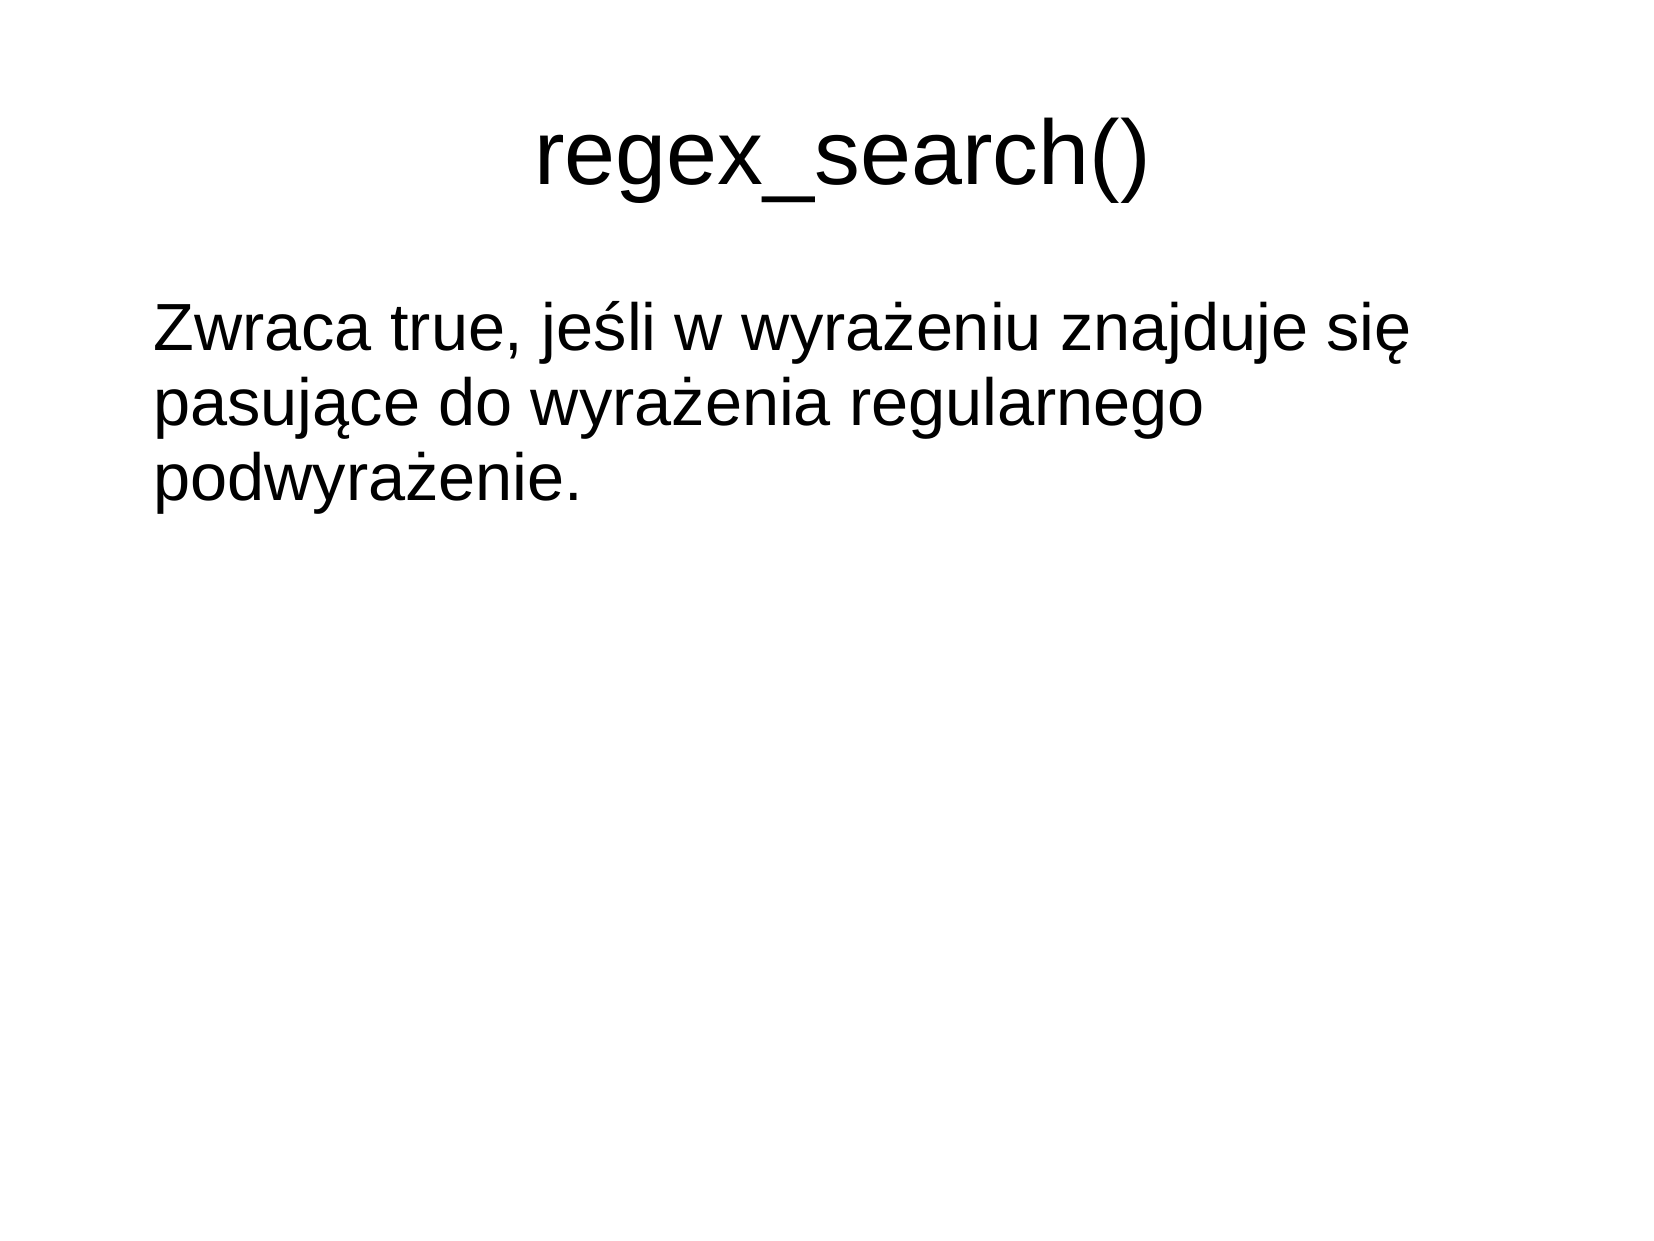

# regex_search()
Zwraca true, jeśli w wyrażeniu znajduje się pasujące do wyrażenia regularnego podwyrażenie.